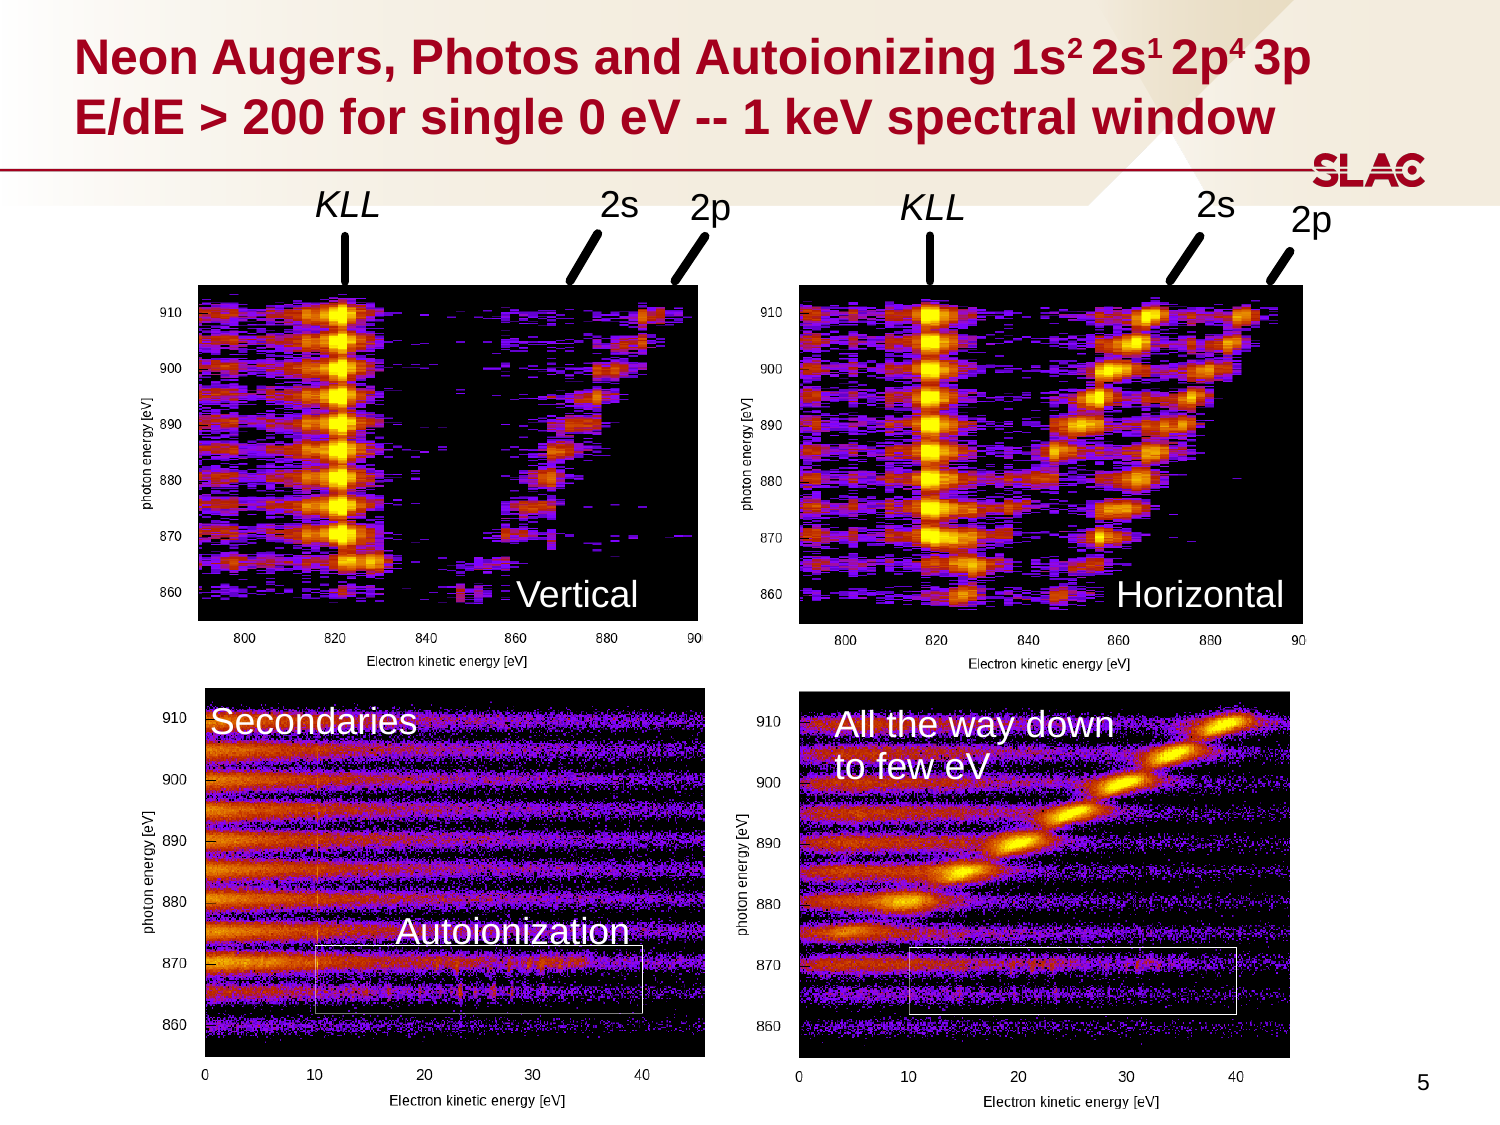

# Neon Augers, Photos and Autoionizing 1s2 2s1 2p4 3p E/dE > 200 for single 0 eV -- 1 keV spectral window
KLL
2s
2s
2p
KLL
2p
Vertical							Horizontal
Low energy electrons highly sensitive to magnetic fields
Previous CookieBox experienced significant dependence of angular patterns to Helmholtz coil nulling fields
Steel chamber tests were blind below 30eV
Secondaries
All the way down
to few eV
Autoionization